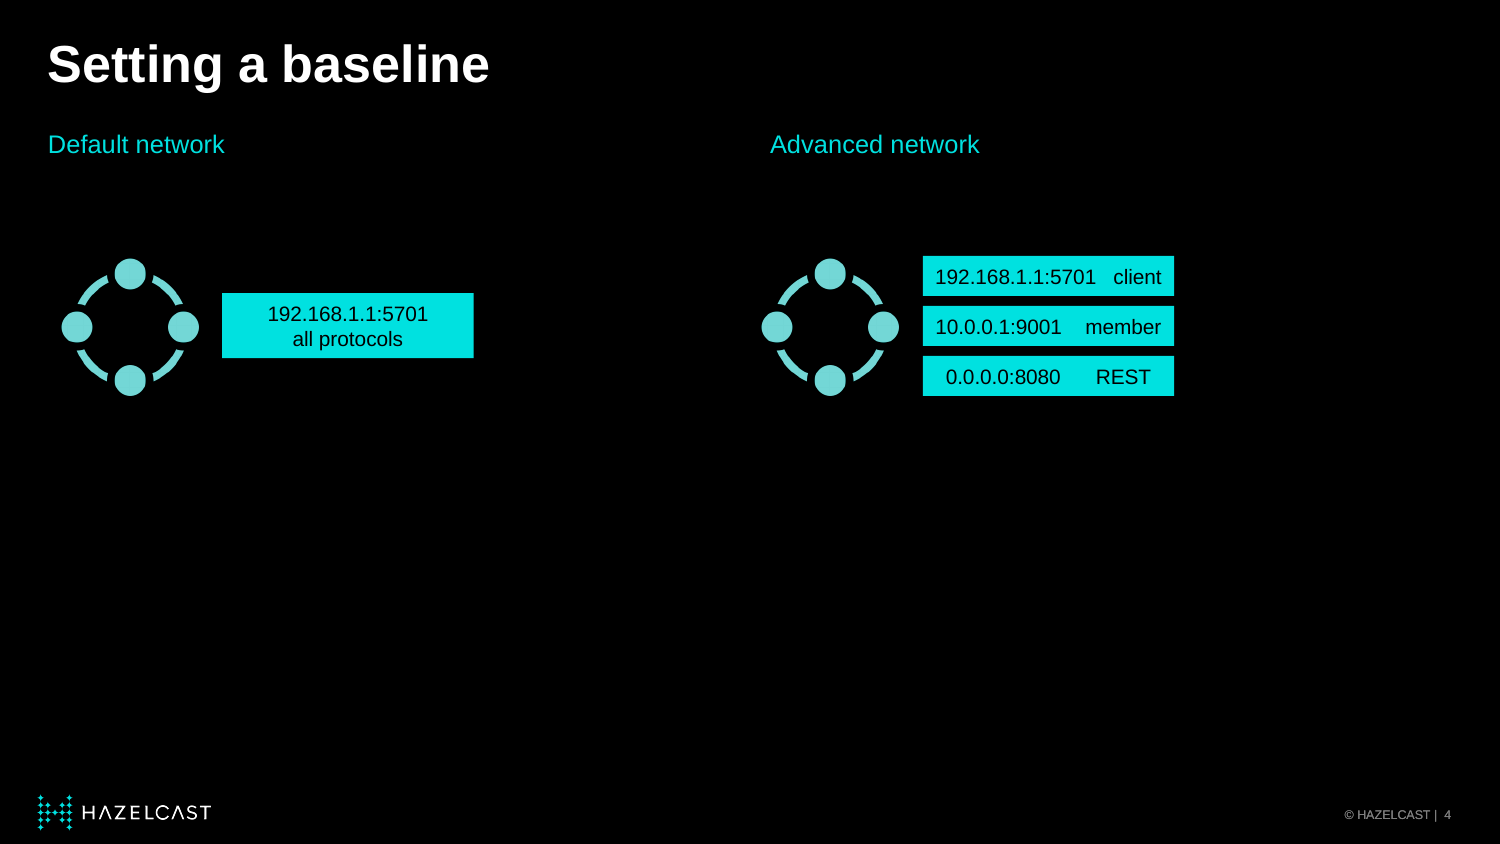

# Setting a baseline
Default network
Advanced network
192.168.1.1:5701
all protocols
192.168.1.1:5701 client
10.0.0.1:9001	member
0.0.0.0:8080	REST